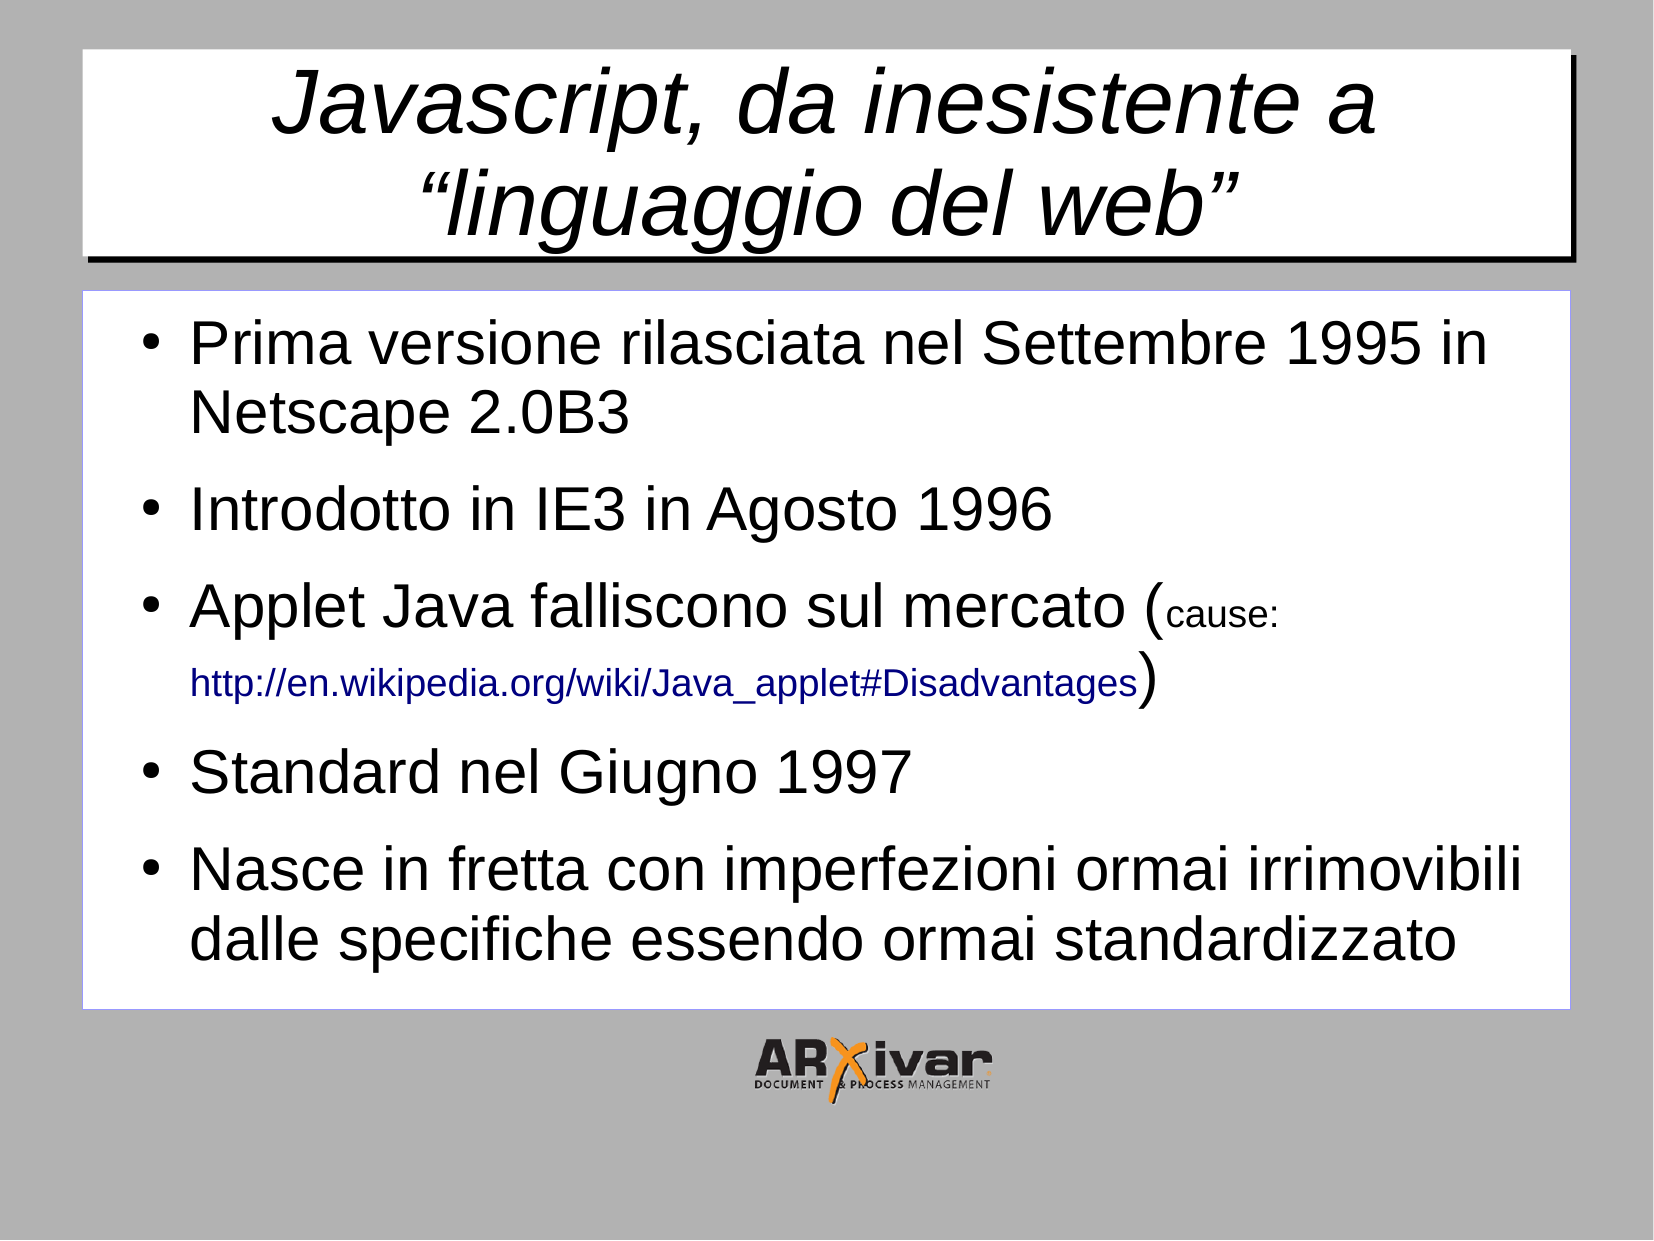

# Javascript, da inesistente a “linguaggio del web”
Prima versione rilasciata nel Settembre 1995 in Netscape 2.0B3
Introdotto in IE3 in Agosto 1996
Applet Java falliscono sul mercato (cause: http://en.wikipedia.org/wiki/Java_applet#Disadvantages)
Standard nel Giugno 1997
Nasce in fretta con imperfezioni ormai irrimovibili dalle specifiche essendo ormai standardizzato